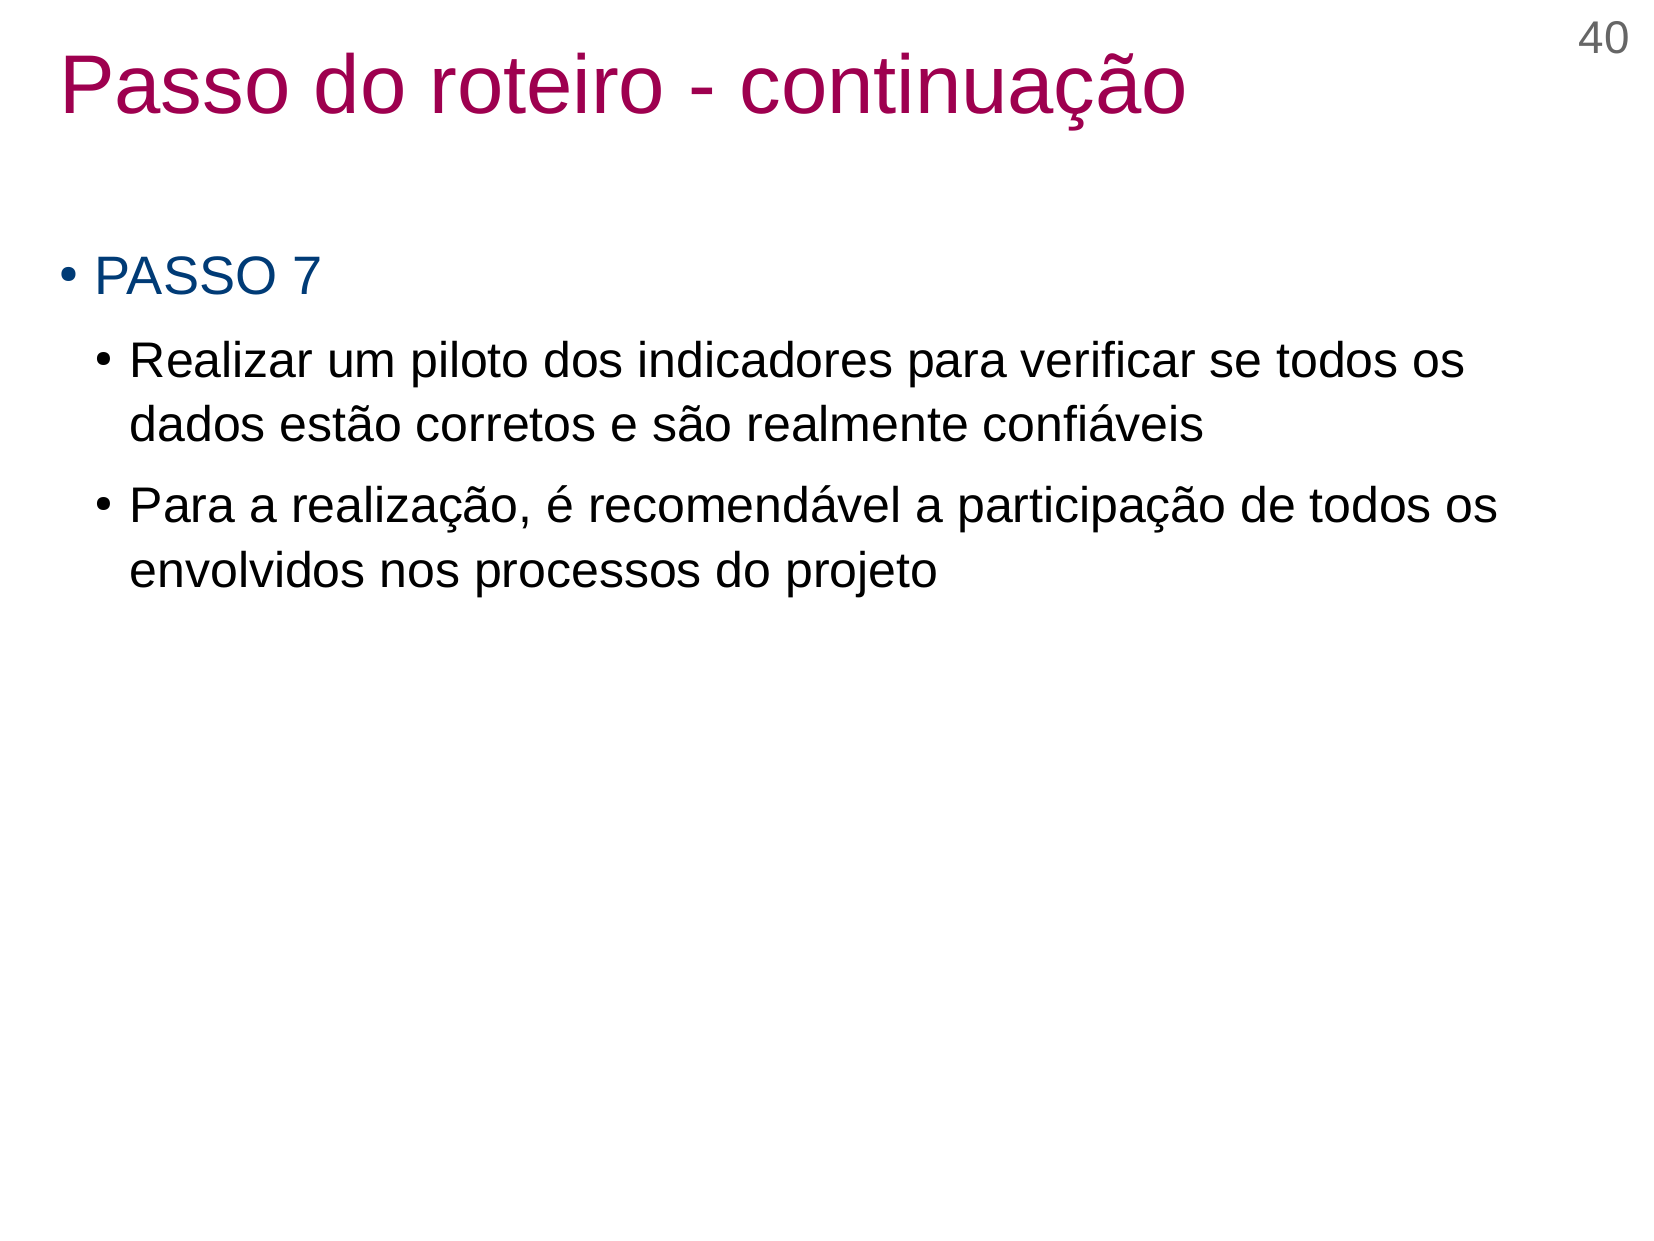

40
# Passo do roteiro - continuação
PASSO 7
Realizar um piloto dos indicadores para verificar se todos os dados estão corretos e são realmente confiáveis
Para a realização, é recomendável a participação de todos os envolvidos nos processos do projeto